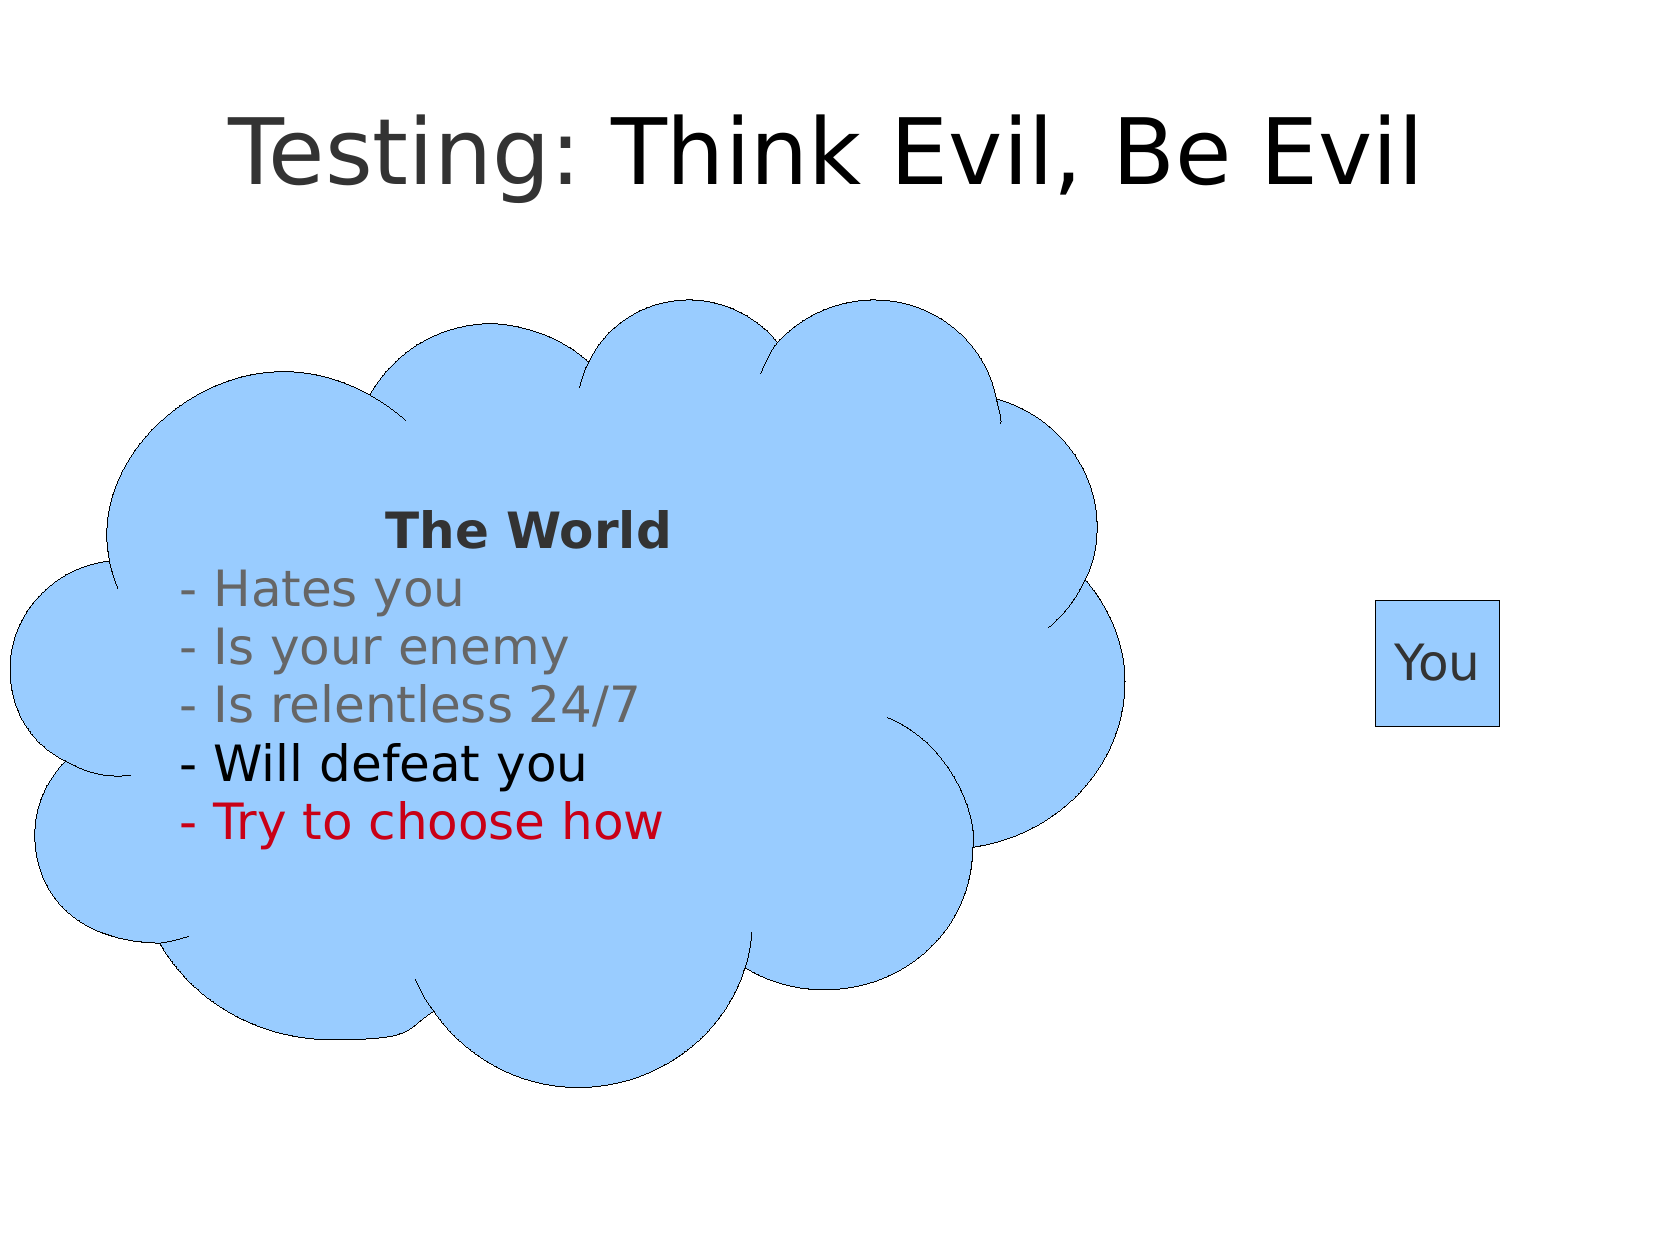

# Testing: Think Evil, Be Evil
The World
- Hates you
- Is your enemy
- Is relentless 24/7
- Will defeat you
- Try to choose how
You